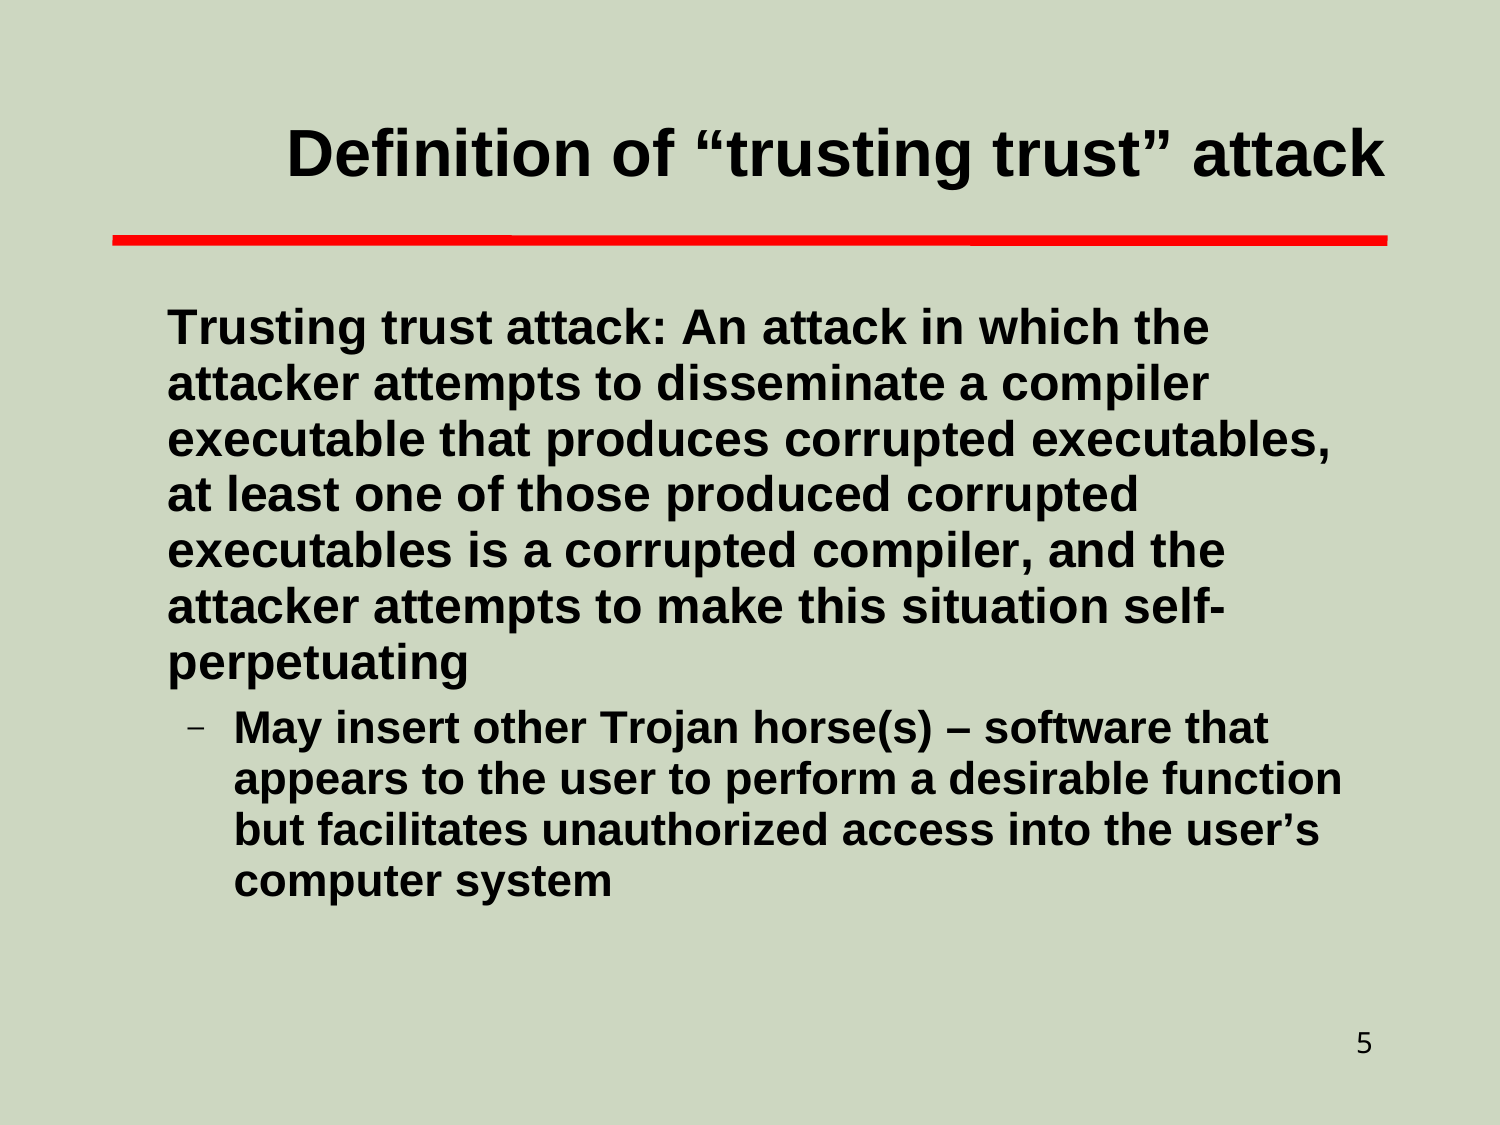

# Definition of “trusting trust” attack
Trusting trust attack: An attack in which the attacker attempts to disseminate a compiler executable that produces corrupted executables, at least one of those produced corrupted executables is a corrupted compiler, and the attacker attempts to make this situation self-perpetuating
May insert other Trojan horse(s) – software that appears to the user to perform a desirable function but facilitates unauthorized access into the user’s computer system